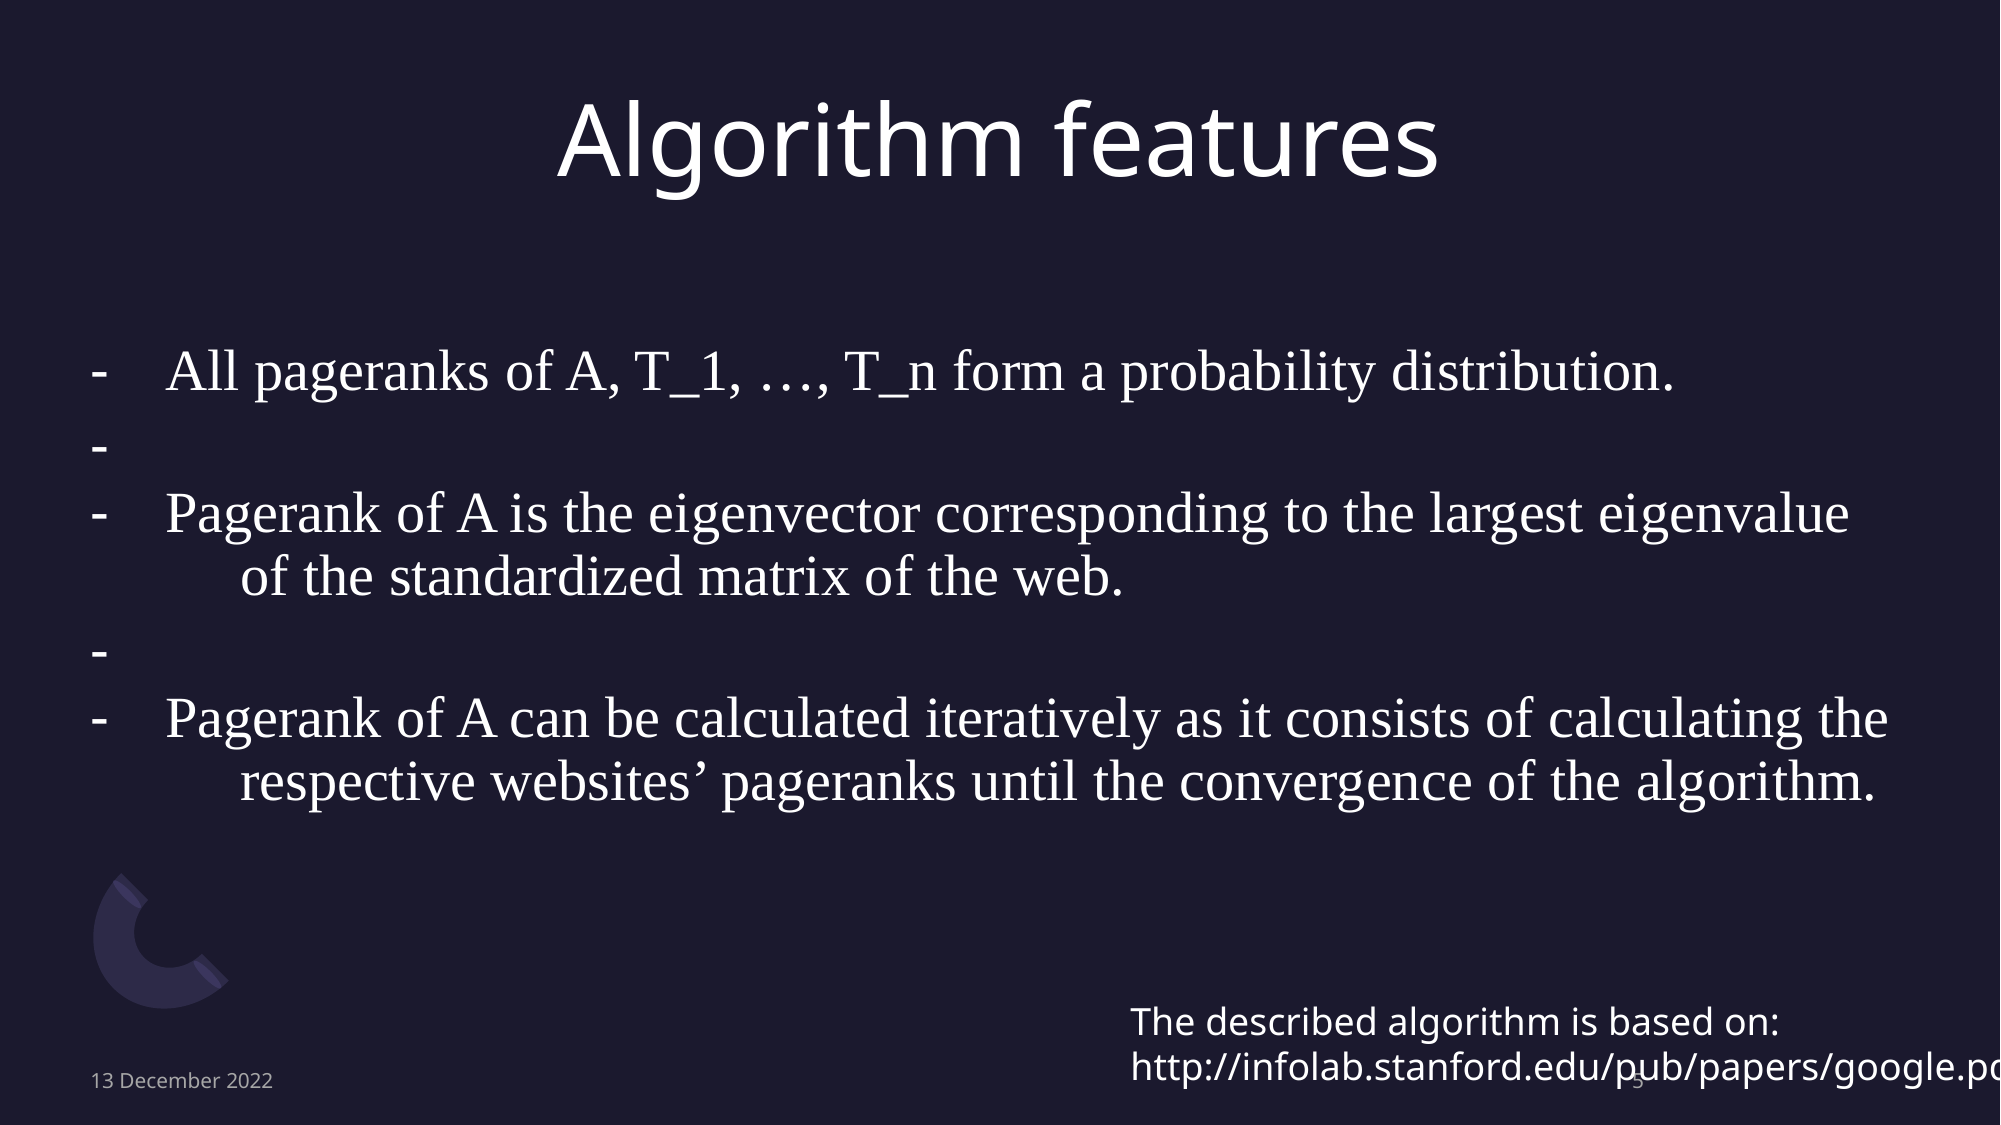

# Algorithm features
All pageranks of A, T_1, …, T_n form a probability distribution.
Pagerank of A is the eigenvector corresponding to the largest eigenvalue of the standardized matrix of the web.
Pagerank of A can be calculated iteratively as it consists of calculating the respective websites’ pageranks until the convergence of the algorithm.
The described algorithm is based on: http://infolab.stanford.edu/pub/papers/google.pdf
13 December 2022